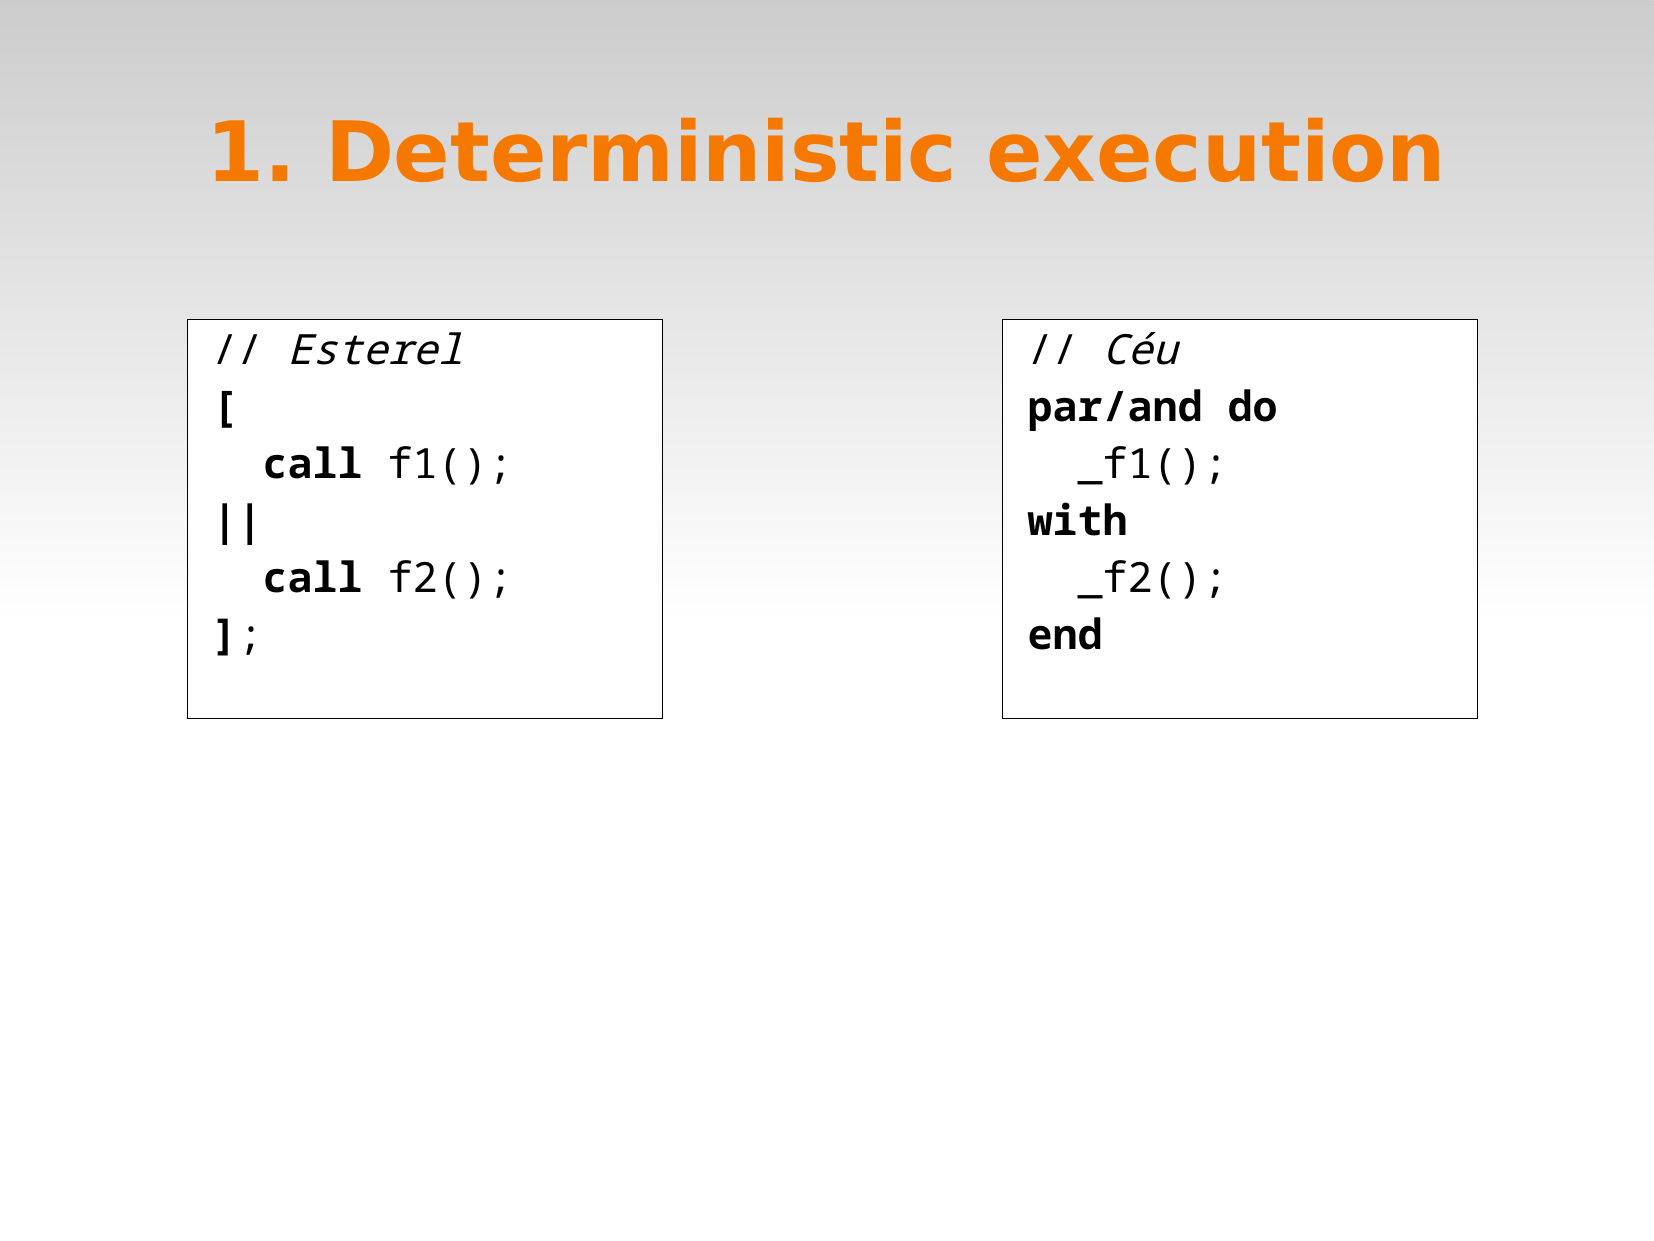

# 1. Deterministic execution
 // Esterel
 [
 call f1();
 ||
 call f2();
 ];
 // Céu
 par/and do
 _f1();
 with
 _f2();
 end